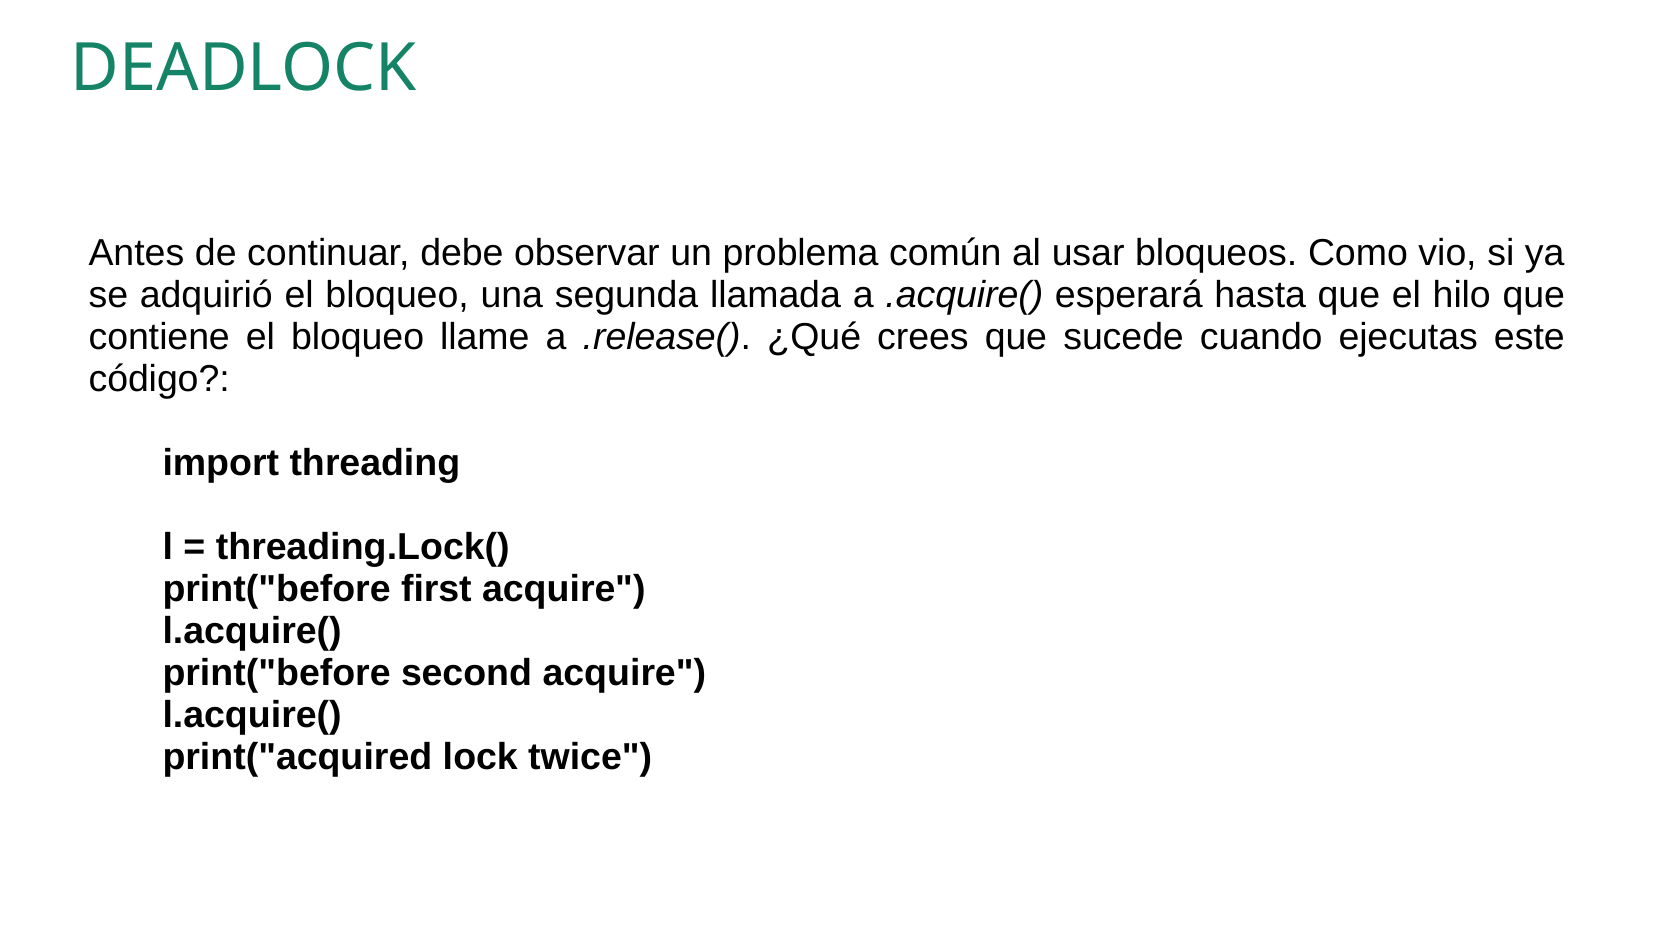

# DEADLOCK
Antes de continuar, debe observar un problema común al usar bloqueos. Como vio, si ya se adquirió el bloqueo, una segunda llamada a .acquire() esperará hasta que el hilo que contiene el bloqueo llame a .release(). ¿Qué crees que sucede cuando ejecutas este código?:
	import threading
	l = threading.Lock()
	print("before first acquire")
	l.acquire()
	print("before second acquire")
	l.acquire()
	print("acquired lock twice")